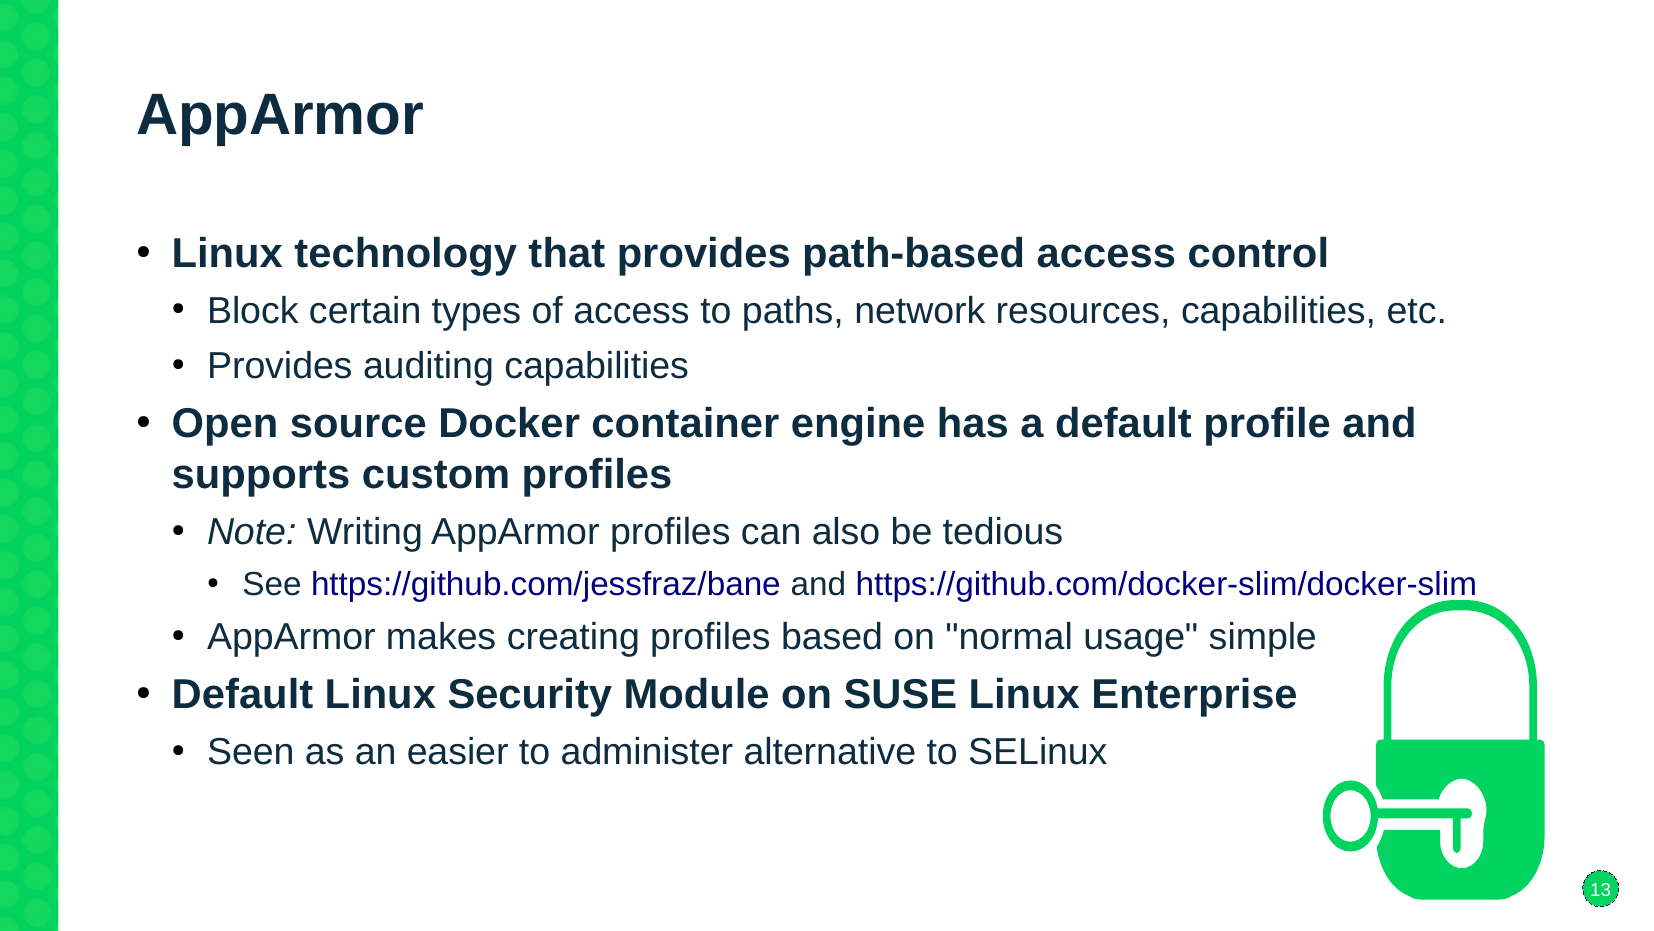

# AppArmor
Linux technology that provides path-based access control
Block certain types of access to paths, network resources, capabilities, etc.
Provides auditing capabilities
Open source Docker container engine has a default profile and supports custom profiles
Note: Writing AppArmor profiles can also be tedious
See https://github.com/jessfraz/bane and https://github.com/docker-slim/docker-slim
AppArmor makes creating profiles based on "normal usage" simple
Default Linux Security Module on SUSE Linux Enterprise
Seen as an easier to administer alternative to SELinux
13